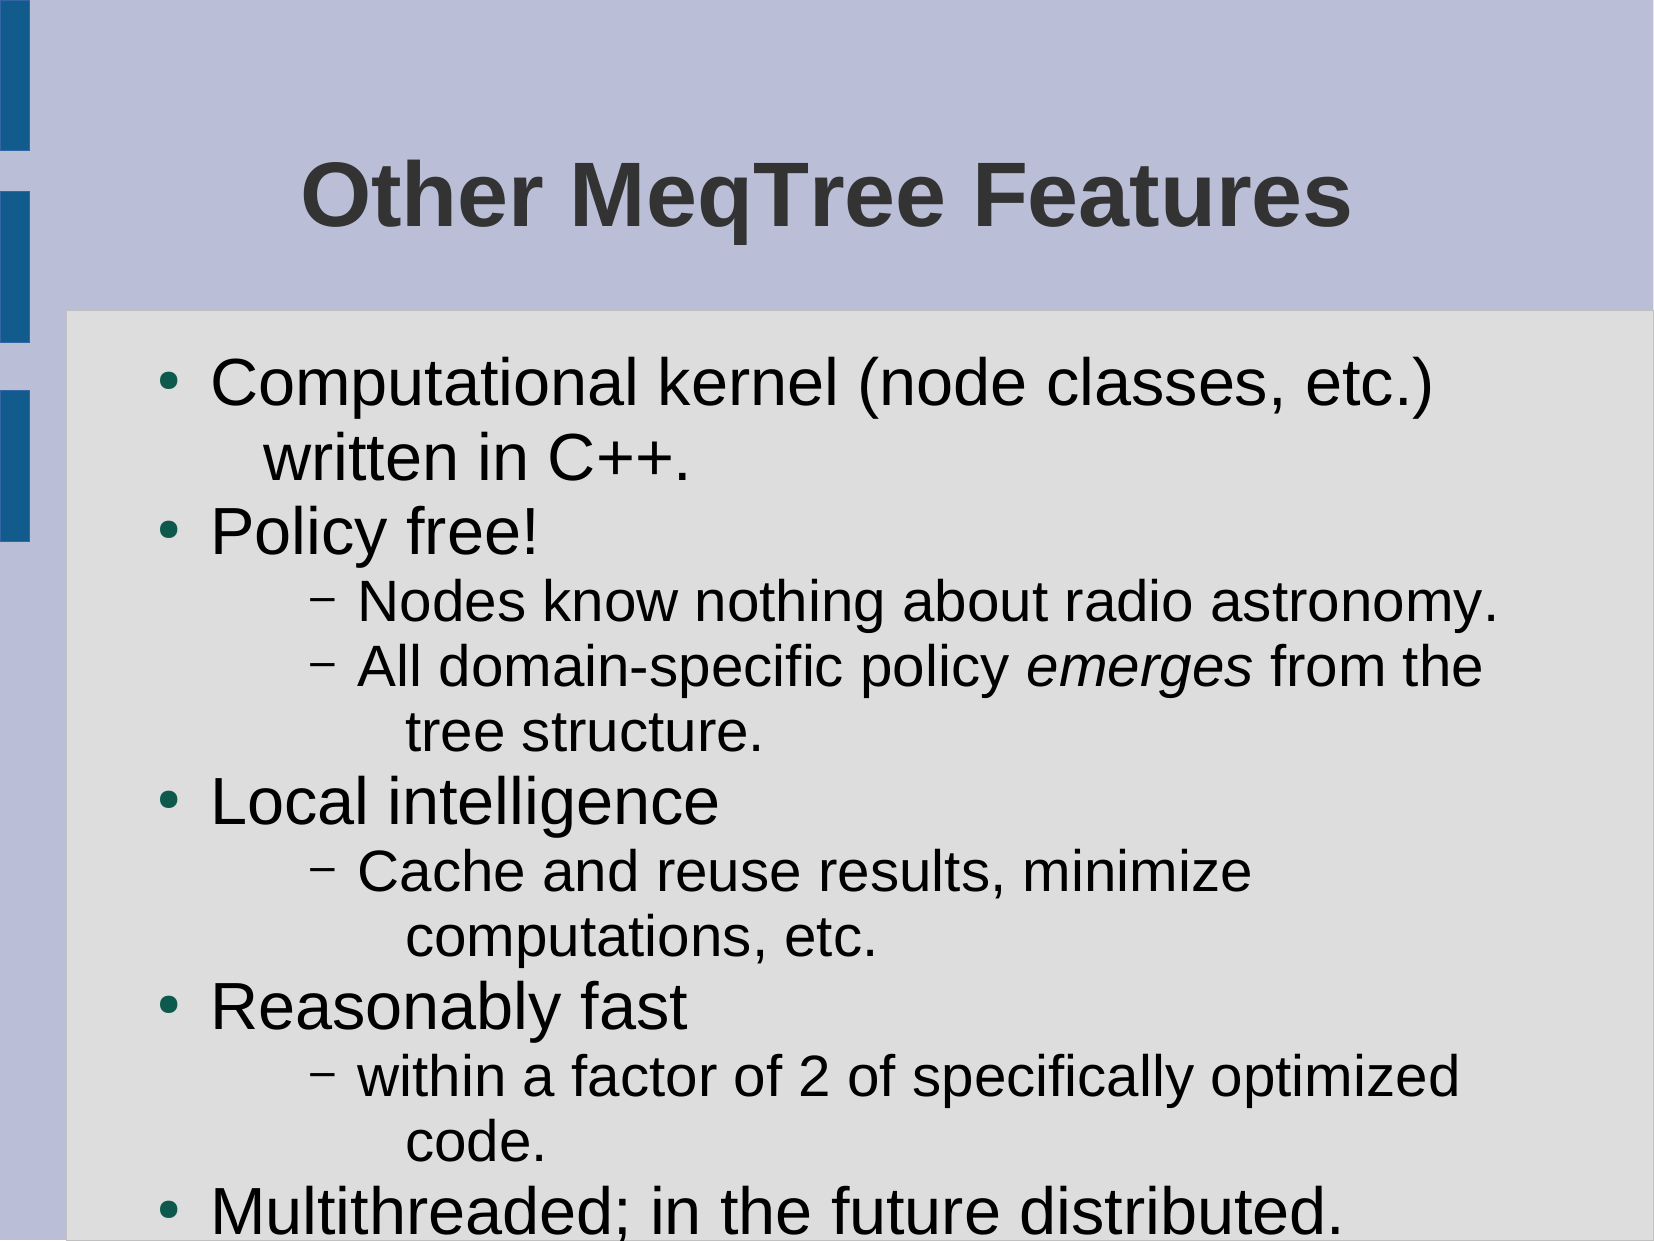

# Other MeqTree Features
Computational kernel (node classes, etc.) written in C++.
Policy free!
Nodes know nothing about radio astronomy.
All domain-specific policy emerges from the tree structure.
Local intelligence
Cache and reuse results, minimize computations, etc.
Reasonably fast
within a factor of 2 of specifically optimized code.
Multithreaded; in the future distributed.